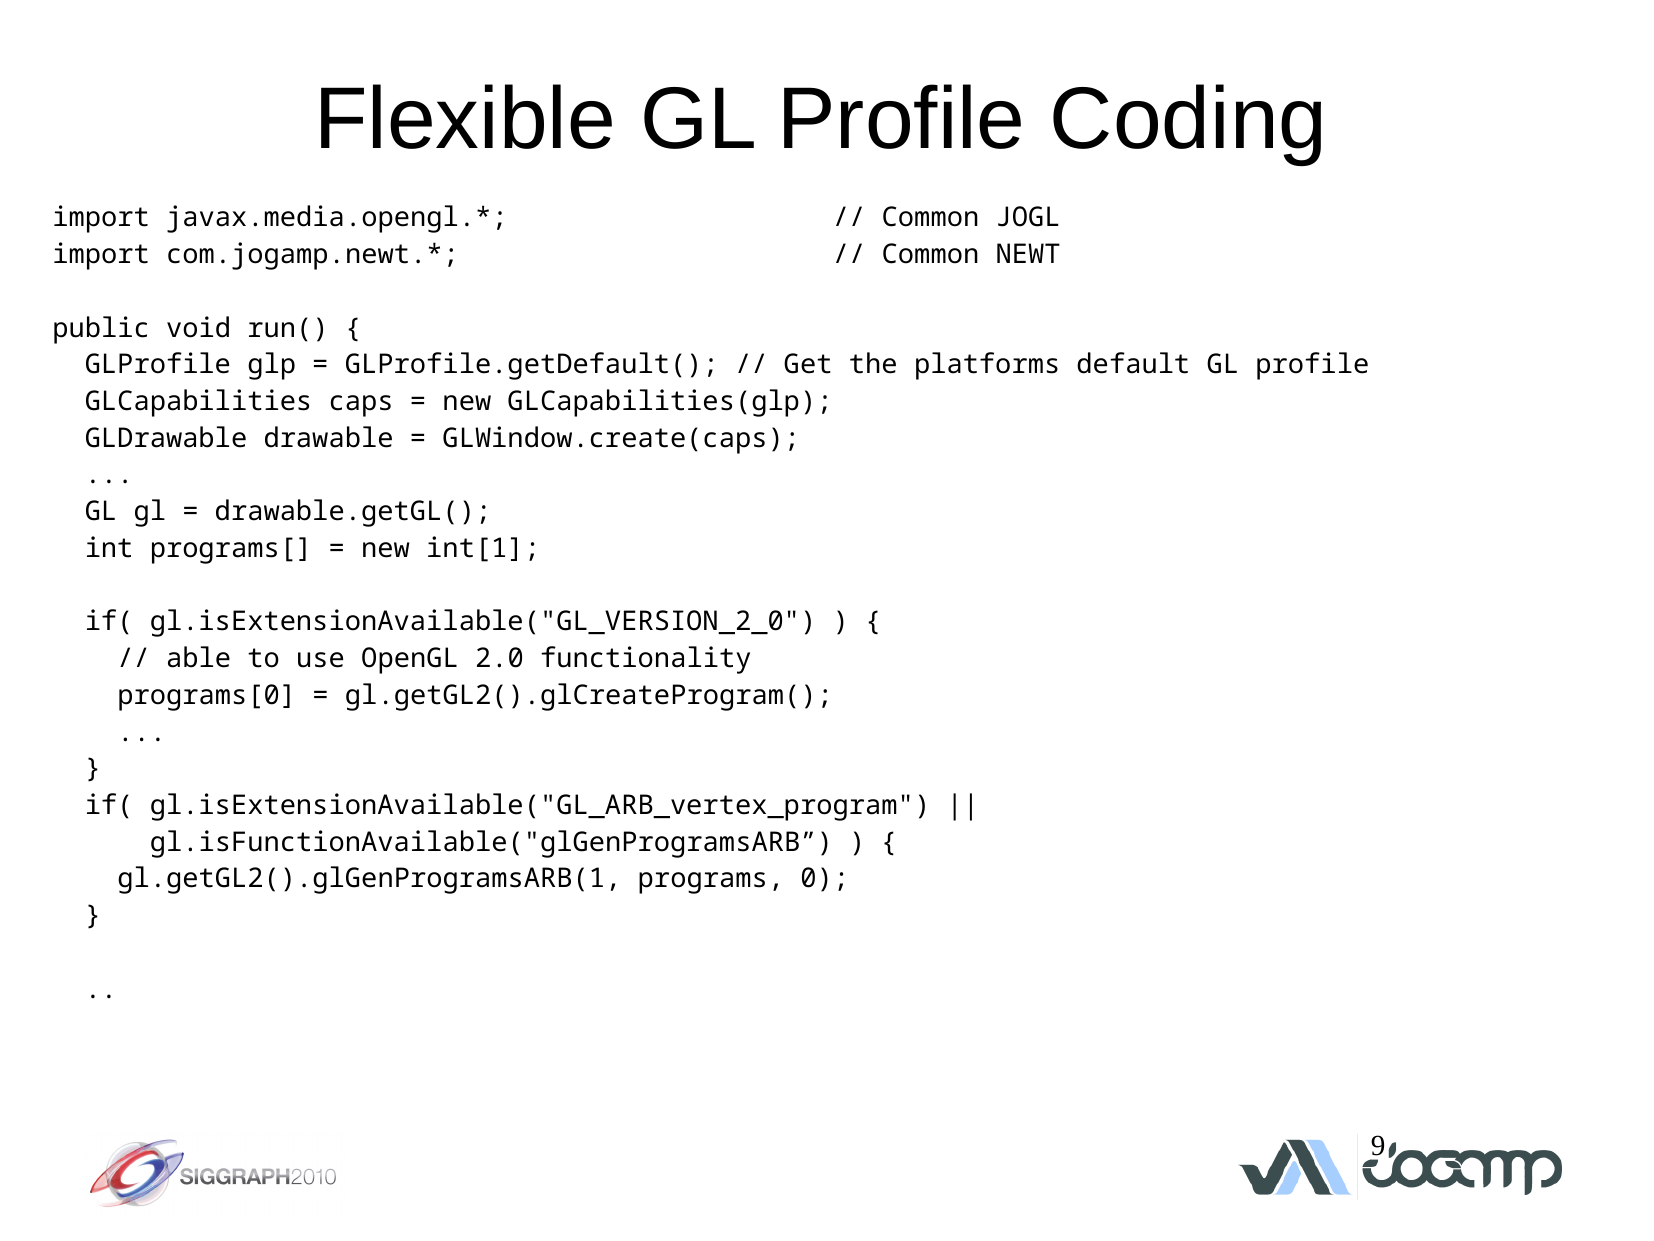

# Flexible GL Profile Coding
import javax.media.opengl.*; // Common JOGL
import com.jogamp.newt.*; // Common NEWT
public void run() {
 GLProfile glp = GLProfile.getDefault(); // Get the platforms default GL profile
 GLCapabilities caps = new GLCapabilities(glp);
 GLDrawable drawable = GLWindow.create(caps);
 ...
 GL gl = drawable.getGL();
 int programs[] = new int[1];
 if( gl.isExtensionAvailable("GL_VERSION_2_0") ) {
 // able to use OpenGL 2.0 functionality
 programs[0] = gl.getGL2().glCreateProgram();
 ...
 }
 if( gl.isExtensionAvailable("GL_ARB_vertex_program") ||
 gl.isFunctionAvailable("glGenProgramsARB”) ) {
 gl.getGL2().glGenProgramsARB(1, programs, 0);
 }
 ..
9